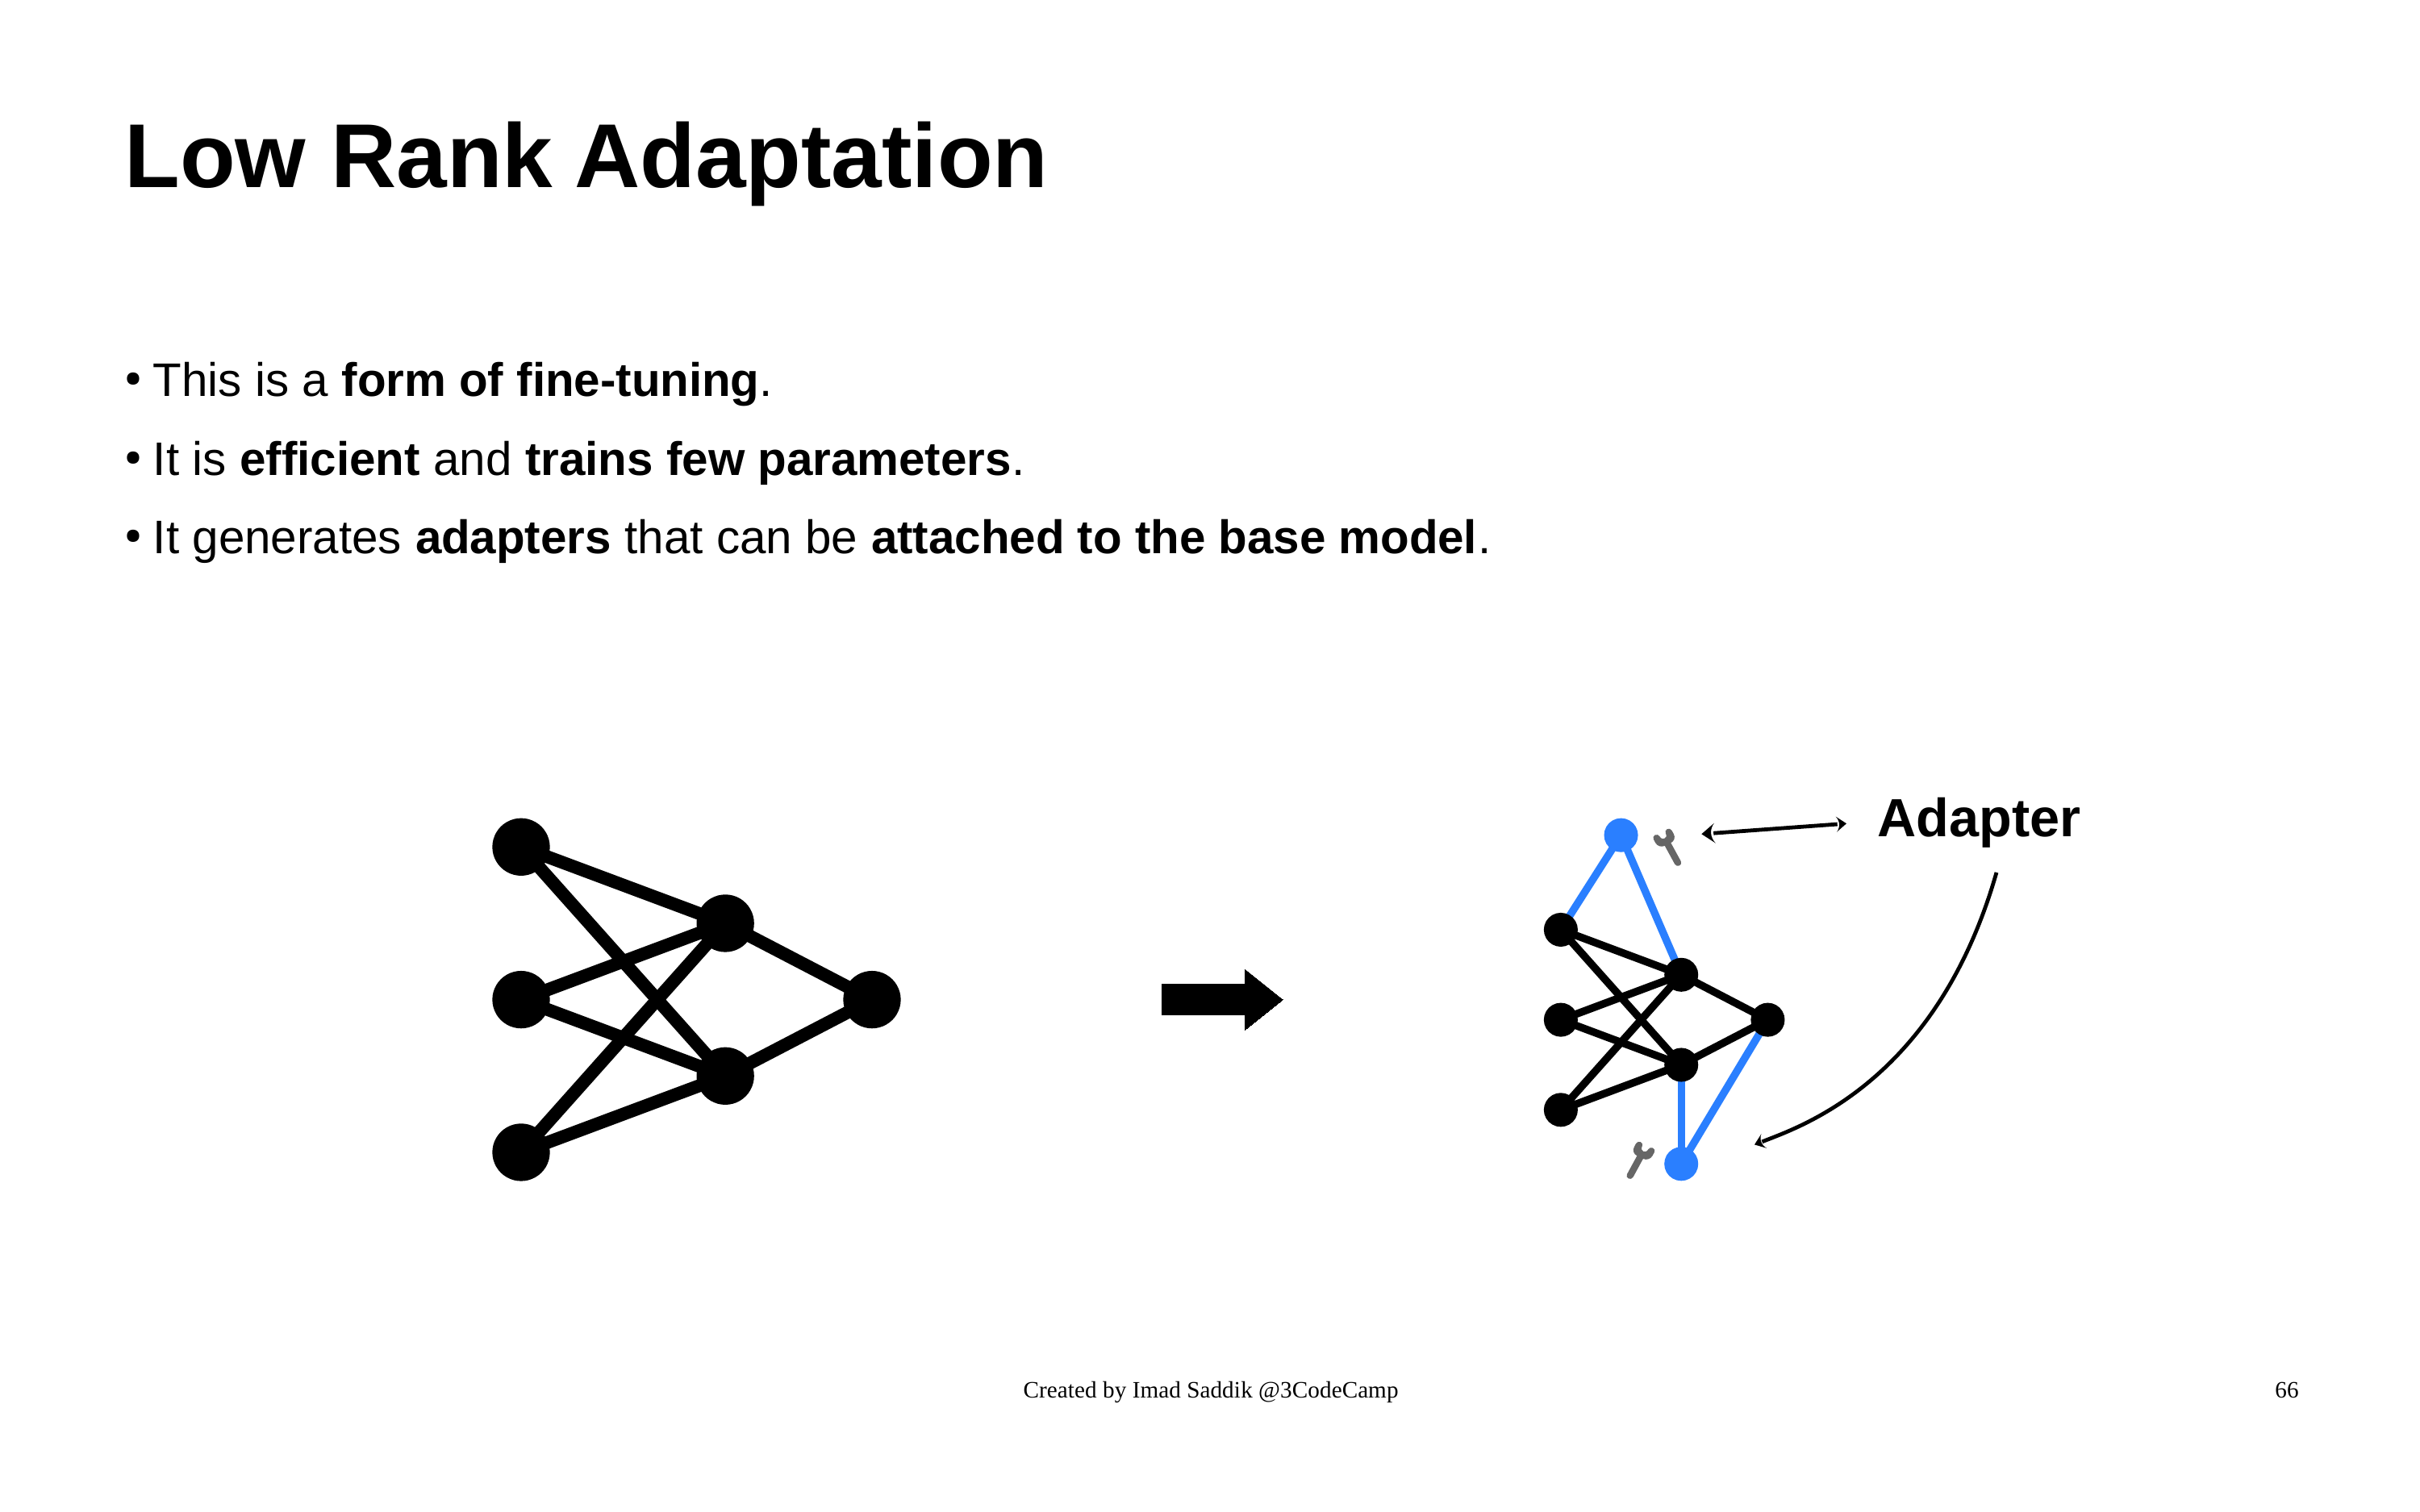

Low Rank Adaptation
This is a form of fine-tuning.
It is efficient and trains few parameters.
It generates adapters that can be attached to the base model.
Adapter
Created by Imad Saddik @3CodeCamp
66